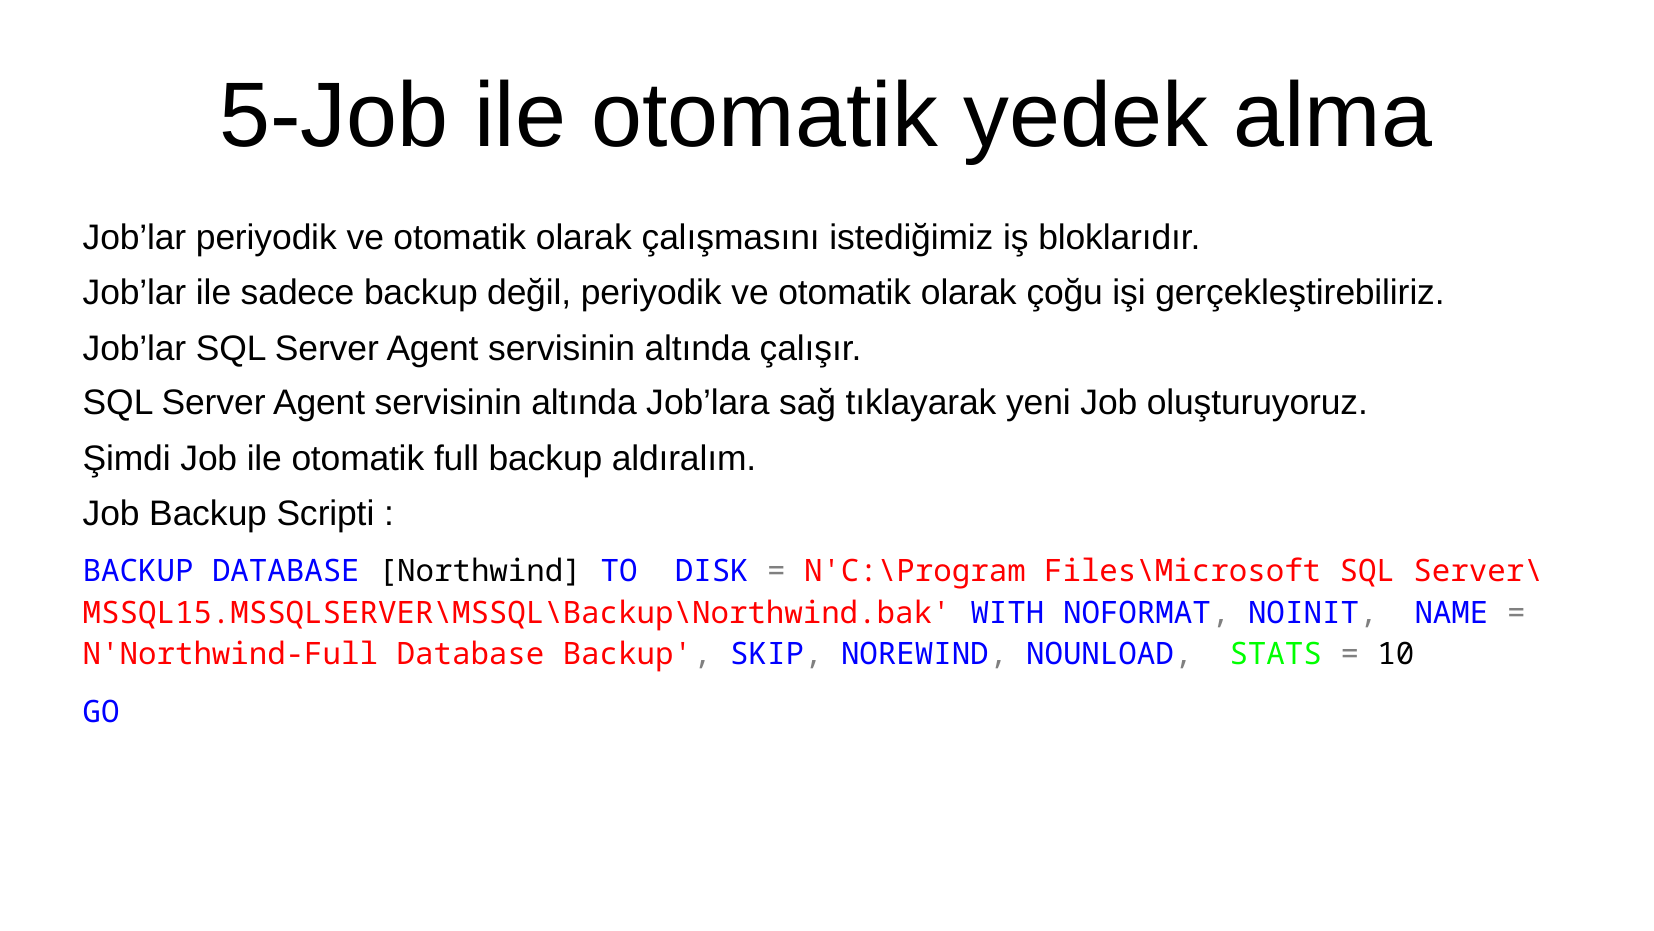

# 5-Job ile otomatik yedek alma
Job’lar periyodik ve otomatik olarak çalışmasını istediğimiz iş bloklarıdır.
Job’lar ile sadece backup değil, periyodik ve otomatik olarak çoğu işi gerçekleştirebiliriz.
Job’lar SQL Server Agent servisinin altında çalışır.
SQL Server Agent servisinin altında Job’lara sağ tıklayarak yeni Job oluşturuyoruz.
Şimdi Job ile otomatik full backup aldıralım.
Job Backup Scripti :
BACKUP DATABASE [Northwind] TO DISK = N'C:\Program Files\Microsoft SQL Server\MSSQL15.MSSQLSERVER\MSSQL\Backup\Northwind.bak' WITH NOFORMAT, NOINIT, NAME = N'Northwind-Full Database Backup', SKIP, NOREWIND, NOUNLOAD, STATS = 10
GO